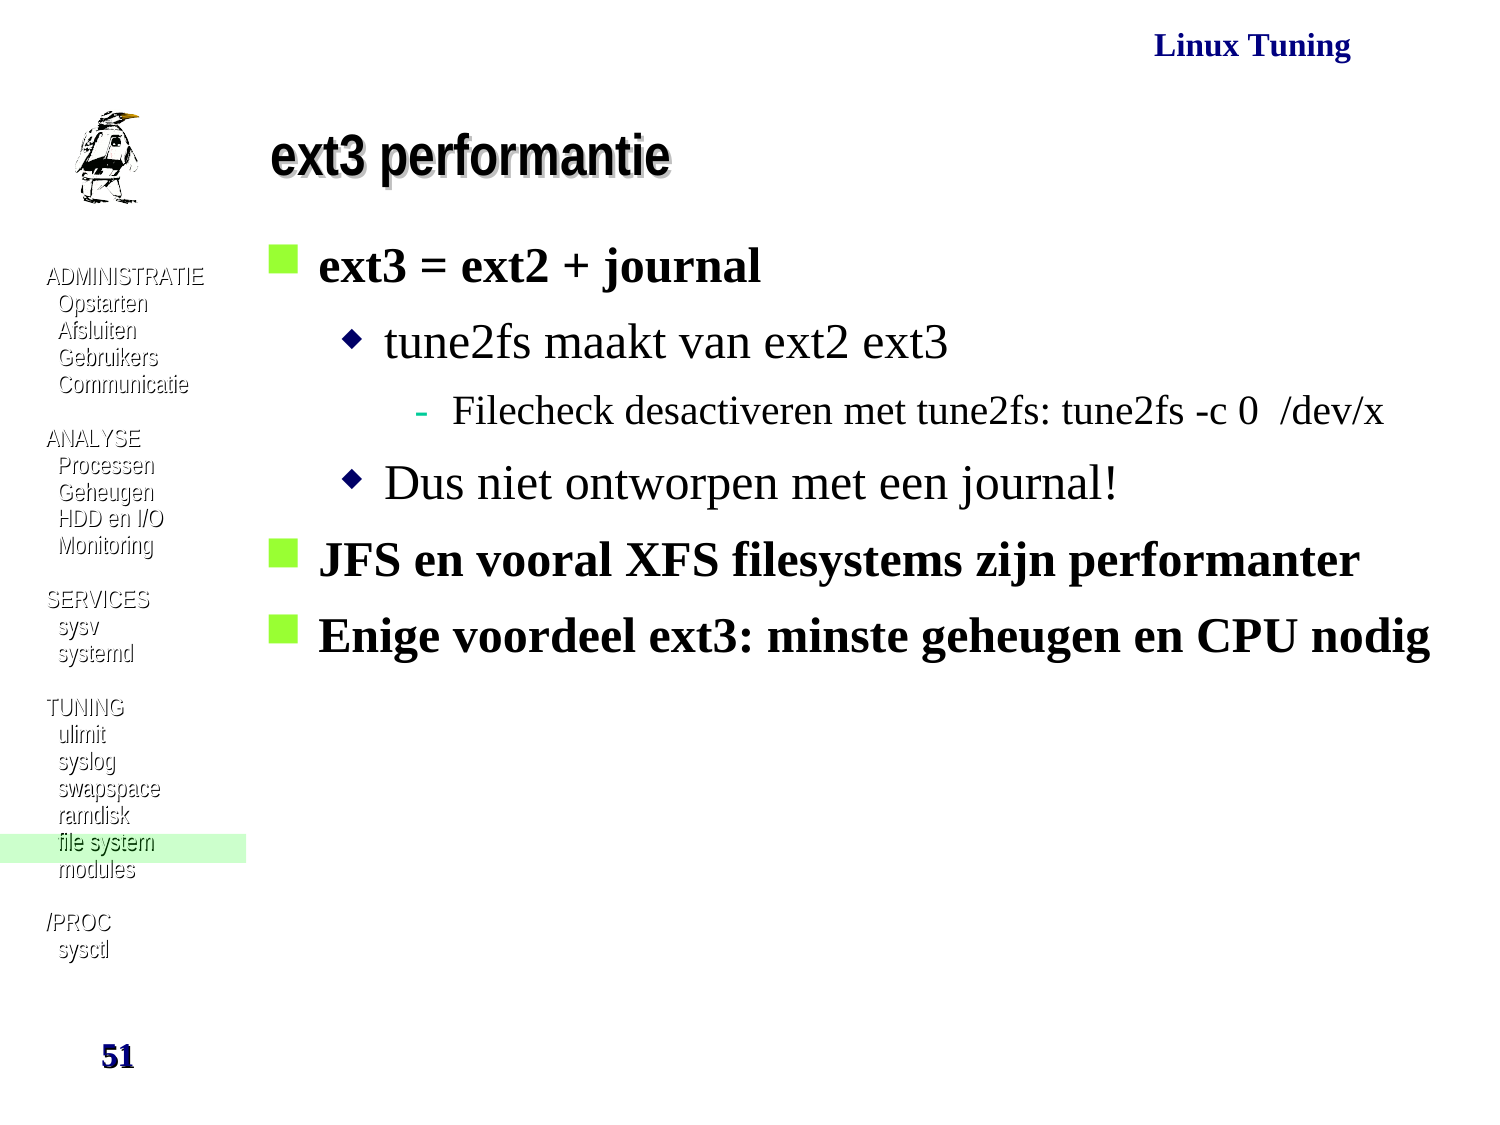

# ext3 performantie
ext3 = ext2 + journal
tune2fs maakt van ext2 ext3
Filecheck desactiveren met tune2fs: tune2fs -c 0 /dev/x
Dus niet ontworpen met een journal!
JFS en vooral XFS filesystems zijn performanter
Enige voordeel ext3: minste geheugen en CPU nodig